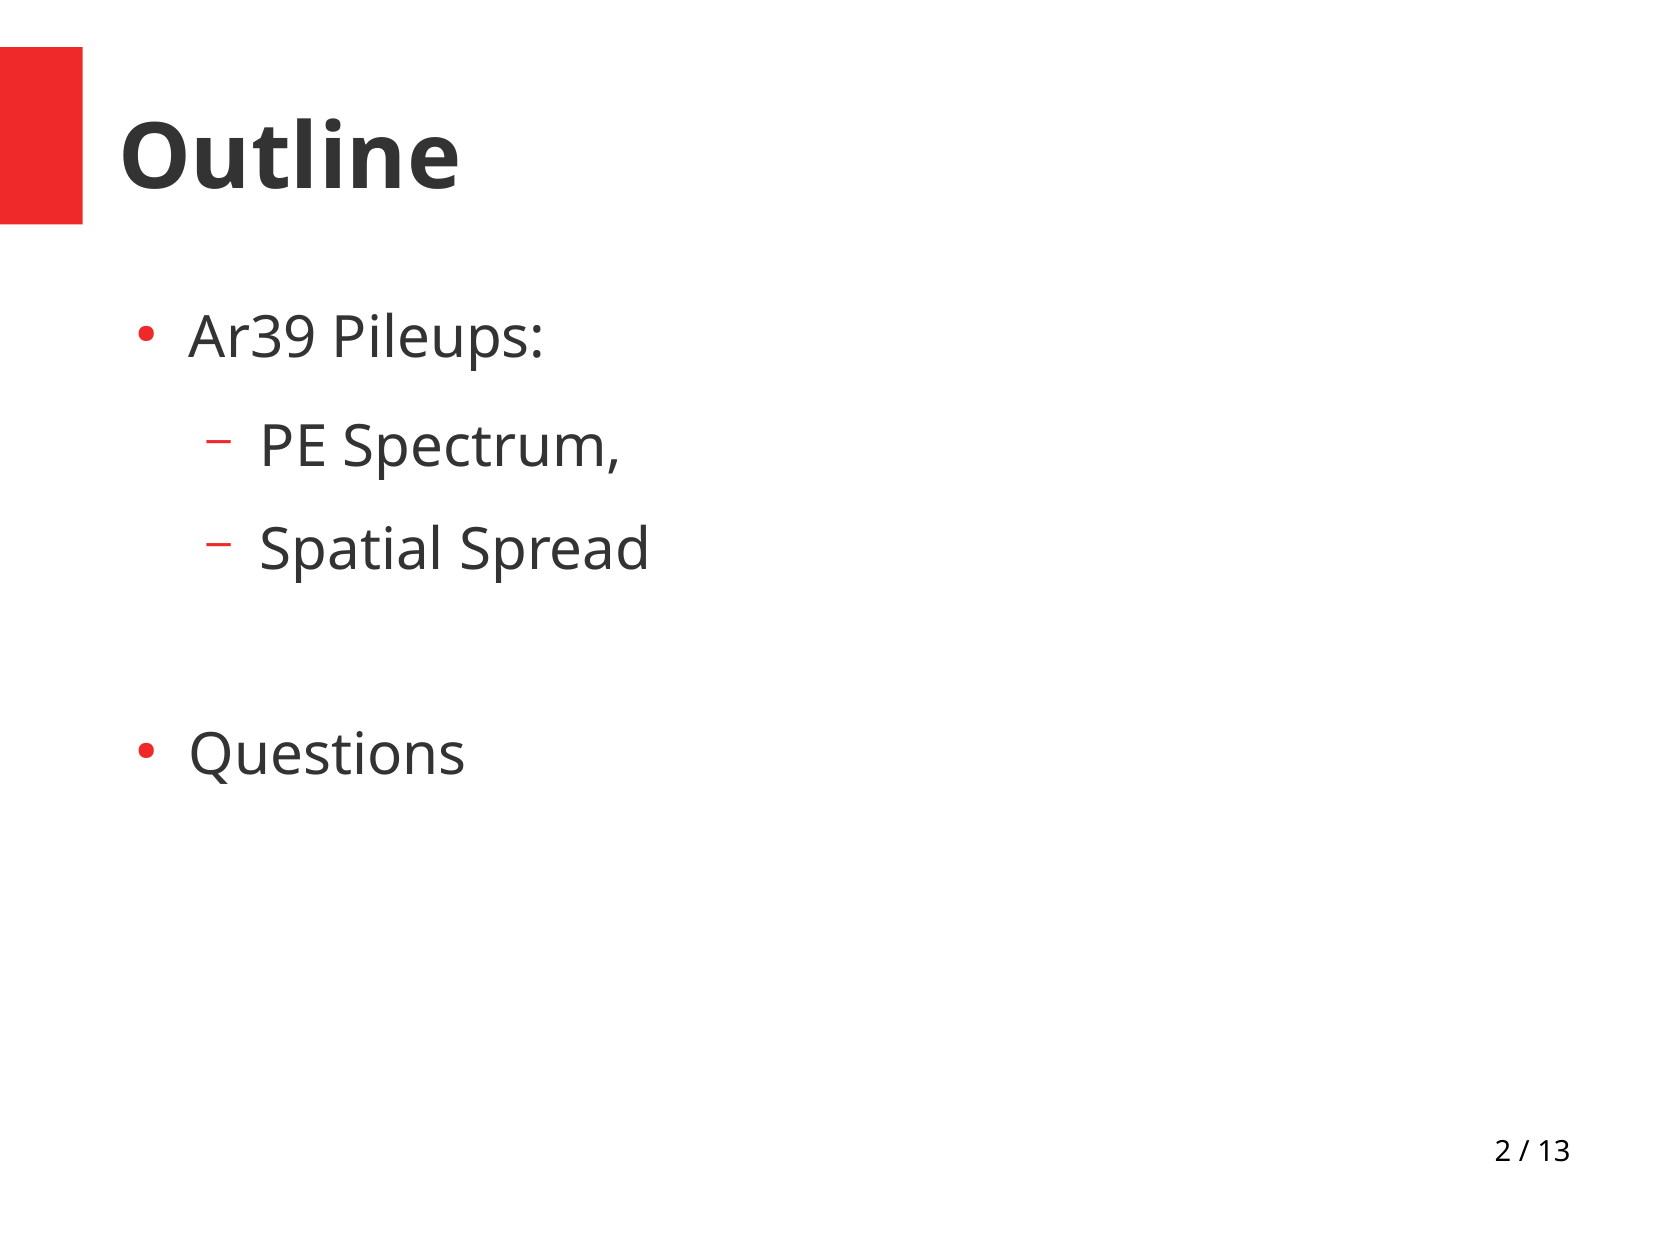

# Outline
Ar39 Pileups:
PE Spectrum,
Spatial Spread
Questions
2